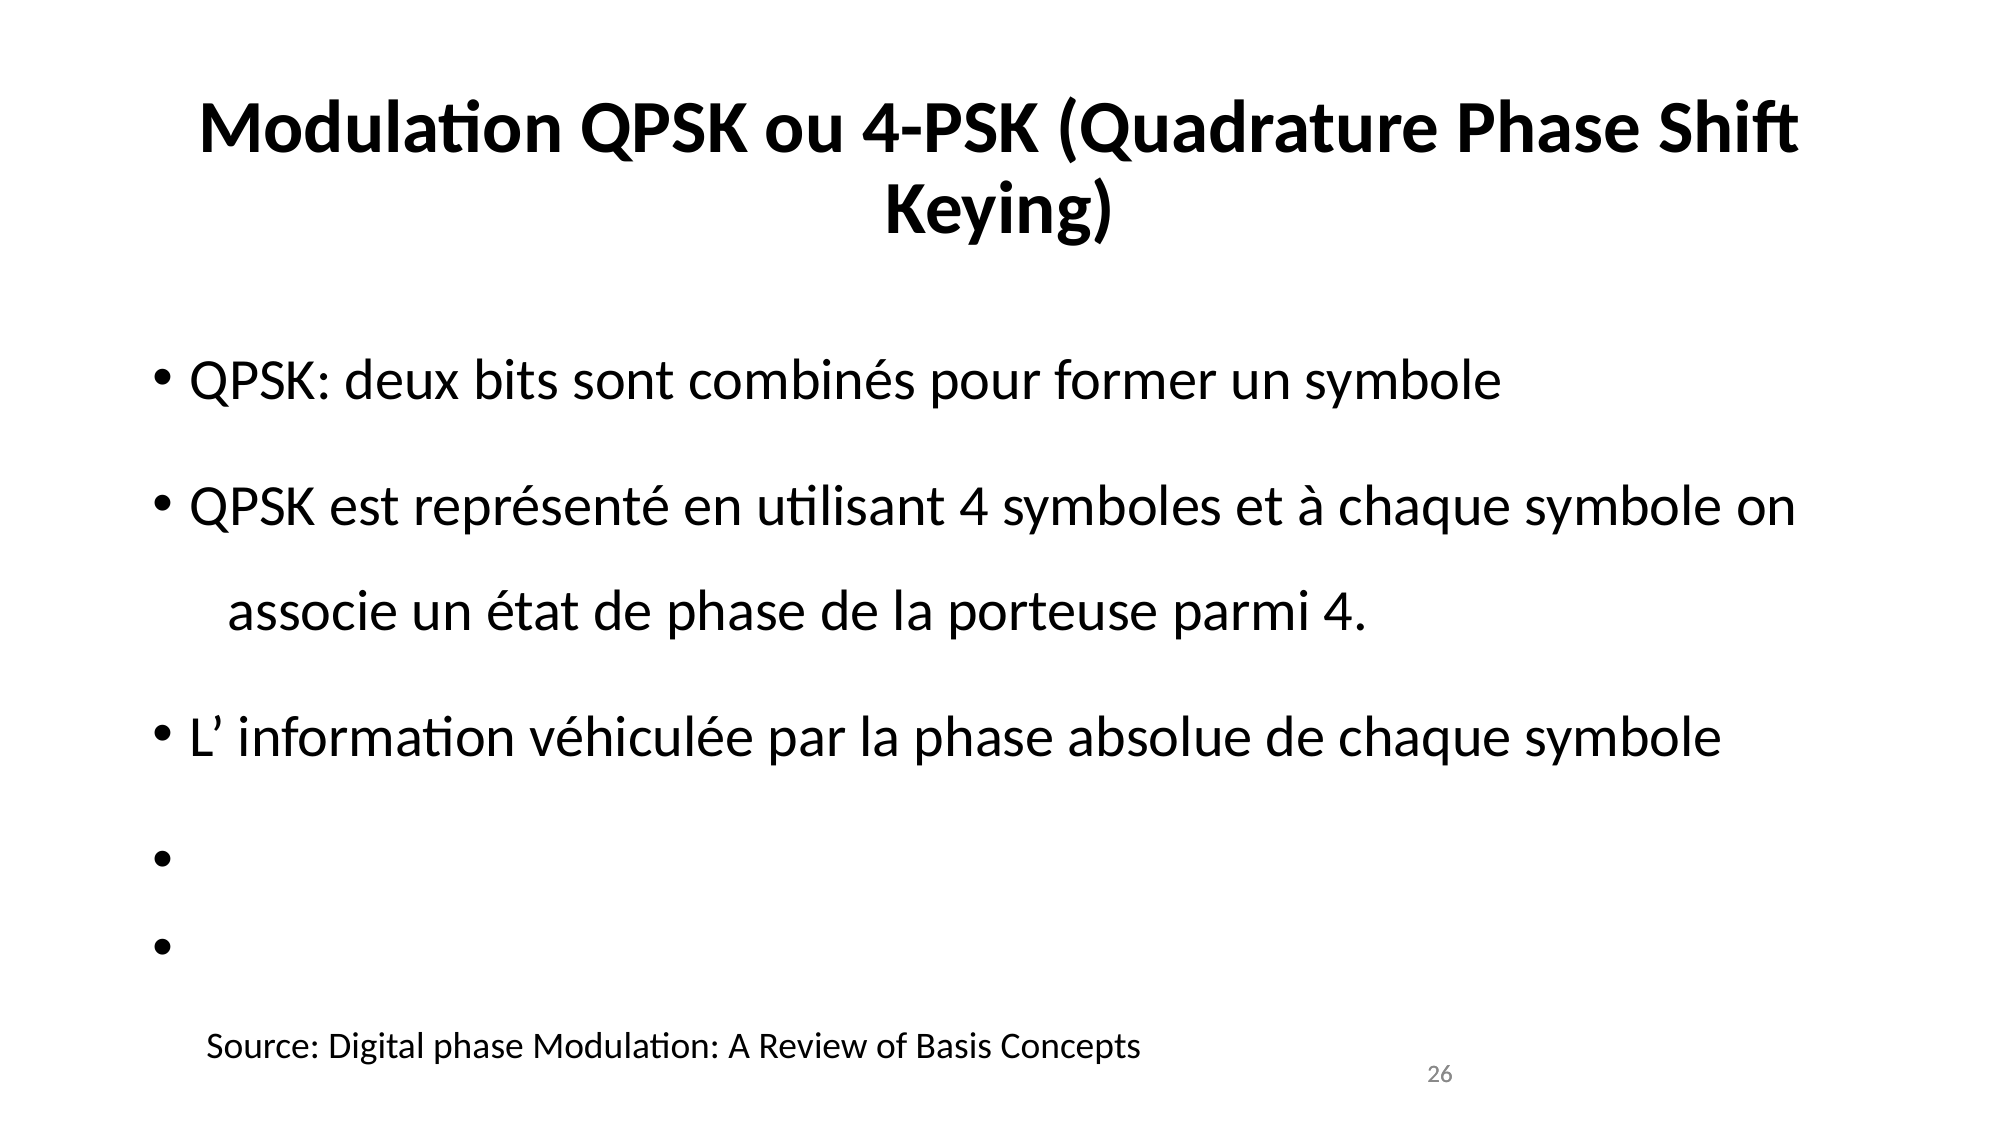

# Modulation QPSK ou 4-PSK (Quadrature Phase Shift Keying)
QPSK: deux bits sont combinés pour former un symbole
QPSK est représenté en utilisant 4 symboles et à chaque symbole on associe un état de phase de la porteuse parmi 4.
L’ information véhiculée par la phase absolue de chaque symbole
Source: Digital phase Modulation: A Review of Basis Concepts